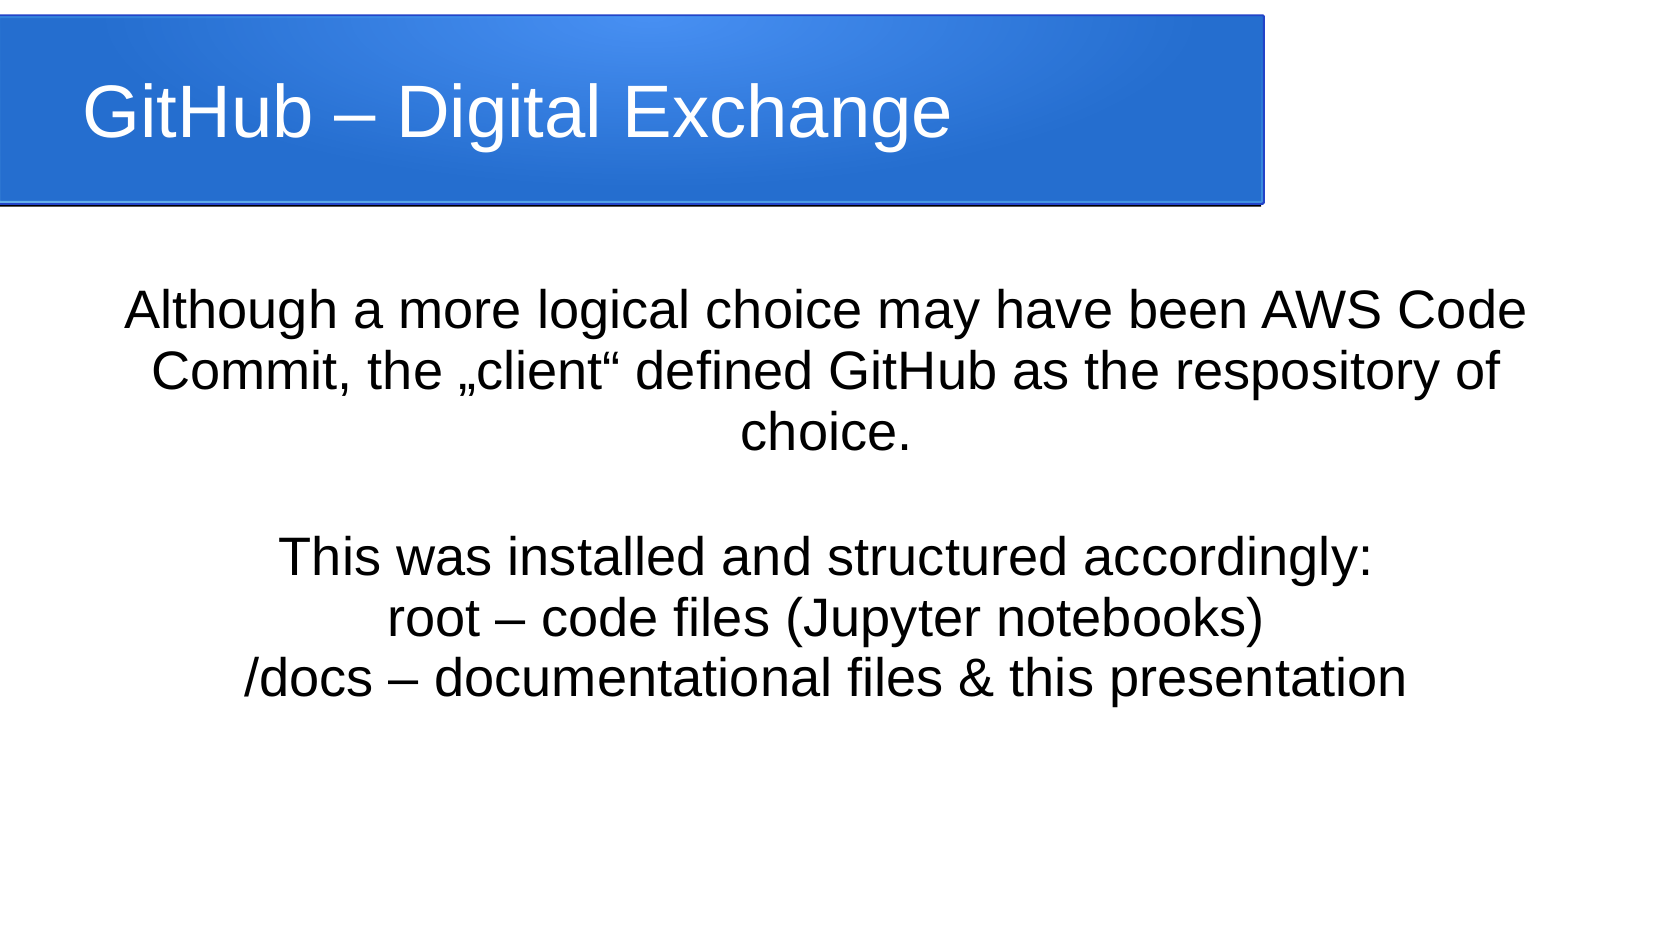

# GitHub – Digital Exchange
Although a more logical choice may have been AWS Code Commit, the „client“ defined GitHub as the respository of choice.
This was installed and structured accordingly:
root – code files (Jupyter notebooks)
/docs – documentational files & this presentation